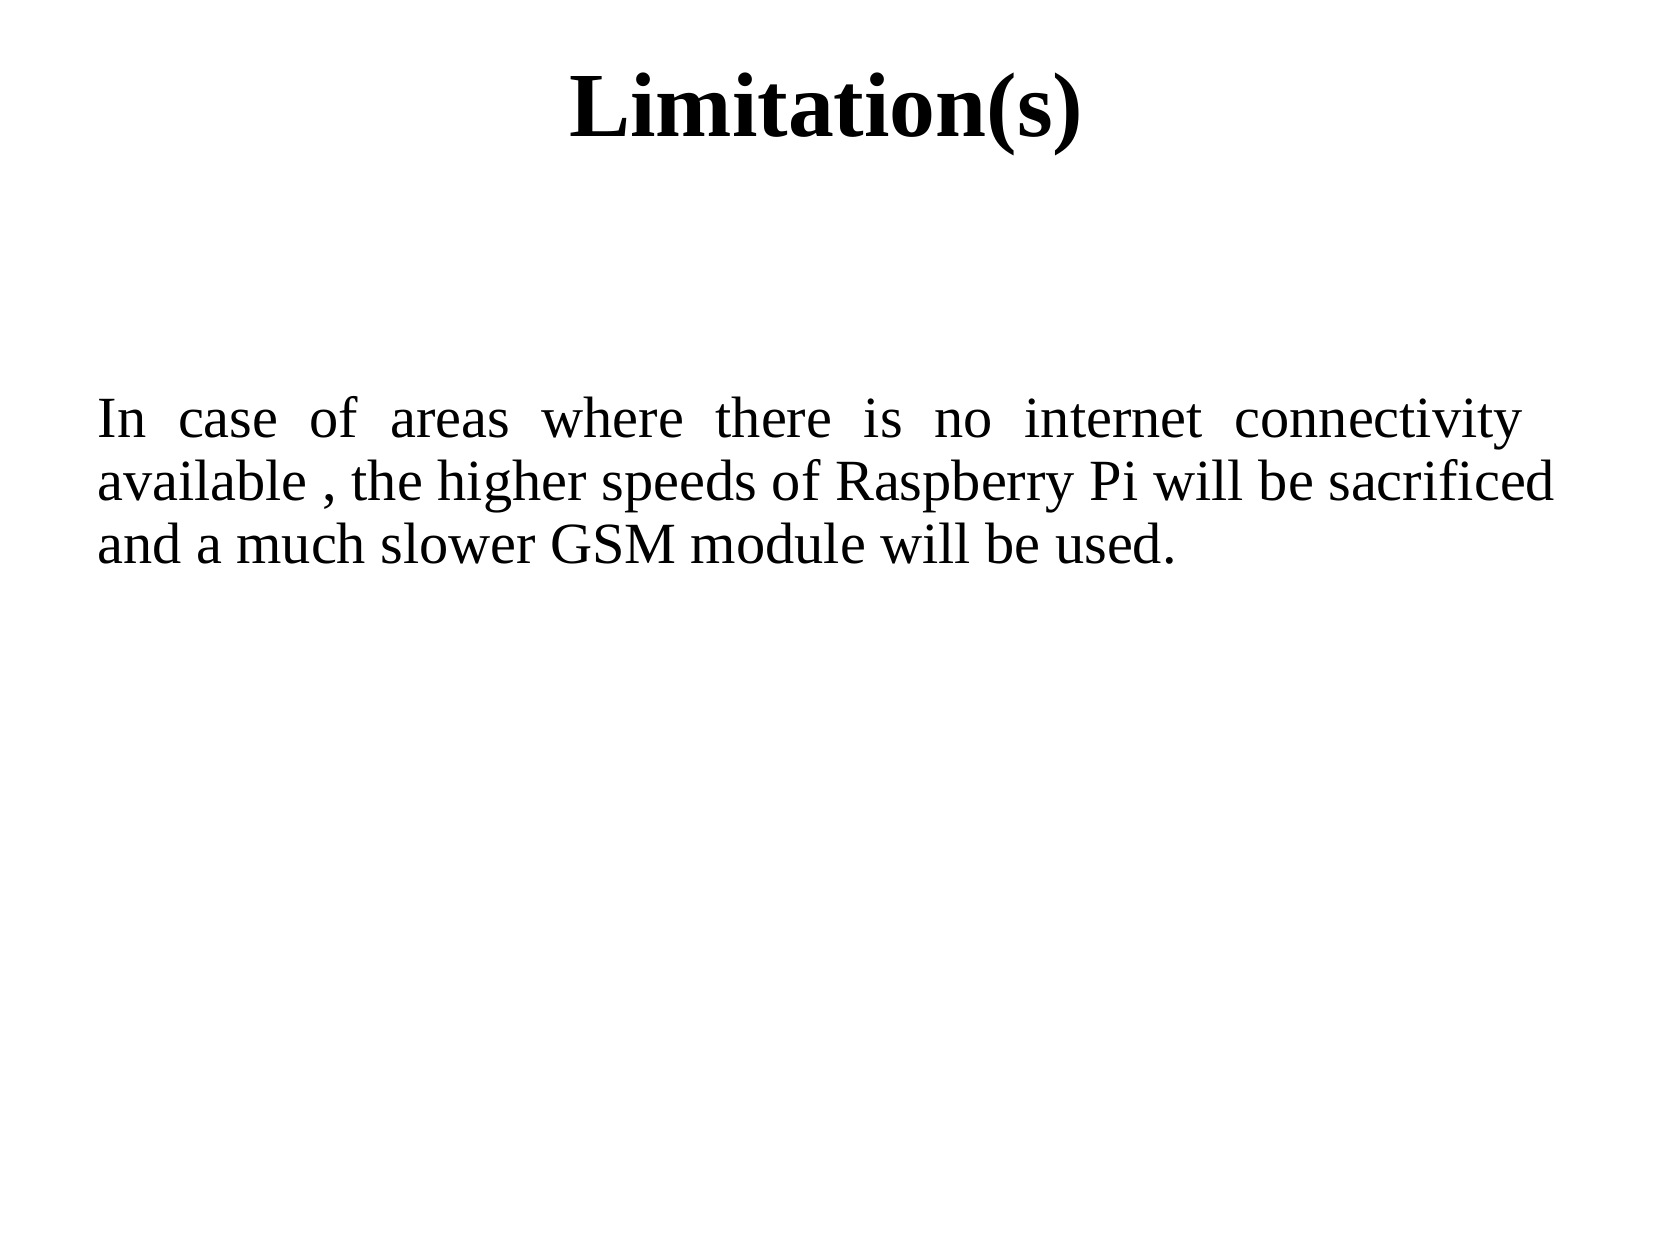

# Limitation(s)
In case of areas where there is no internet connectivity available , the higher speeds of Raspberry Pi will be sacrificed and a much slower GSM module will be used.